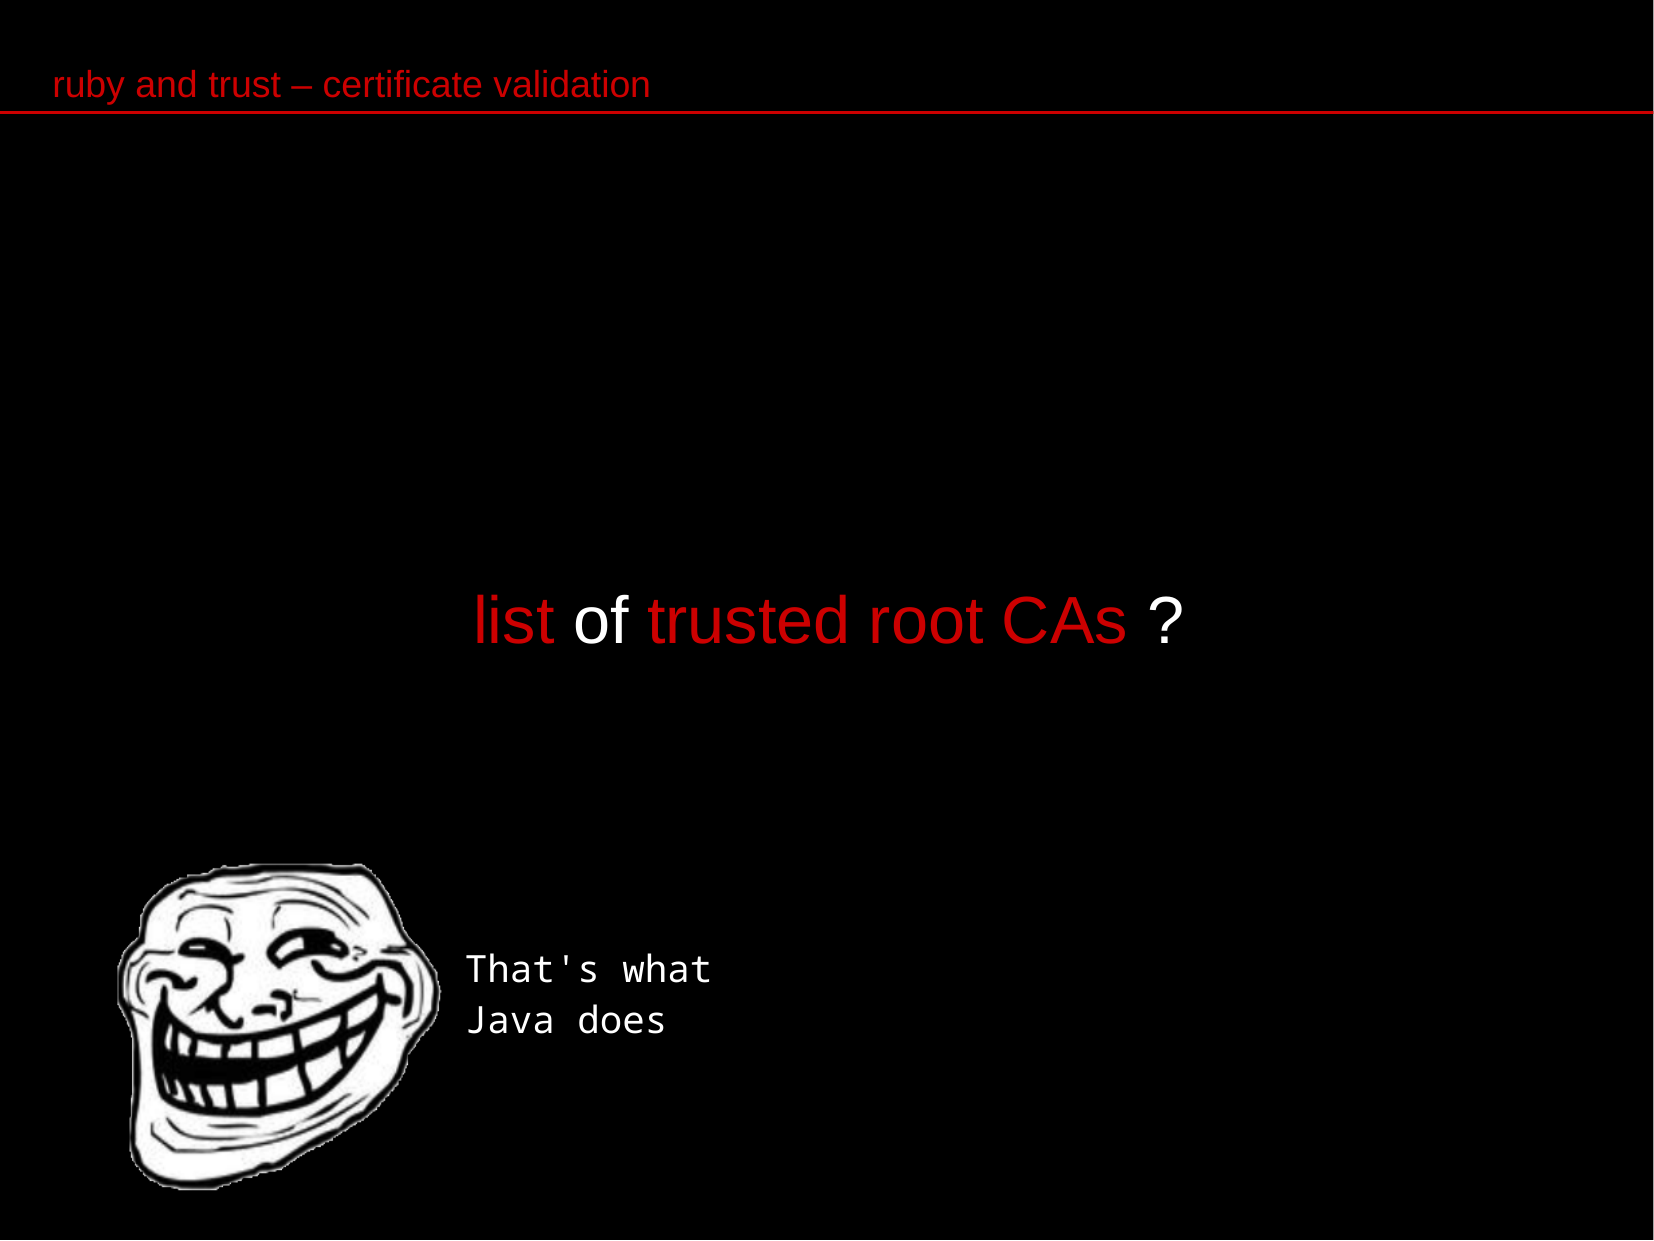

# list of trusted root CAs ?
ruby and trust – certificate validation
That's what
Java does